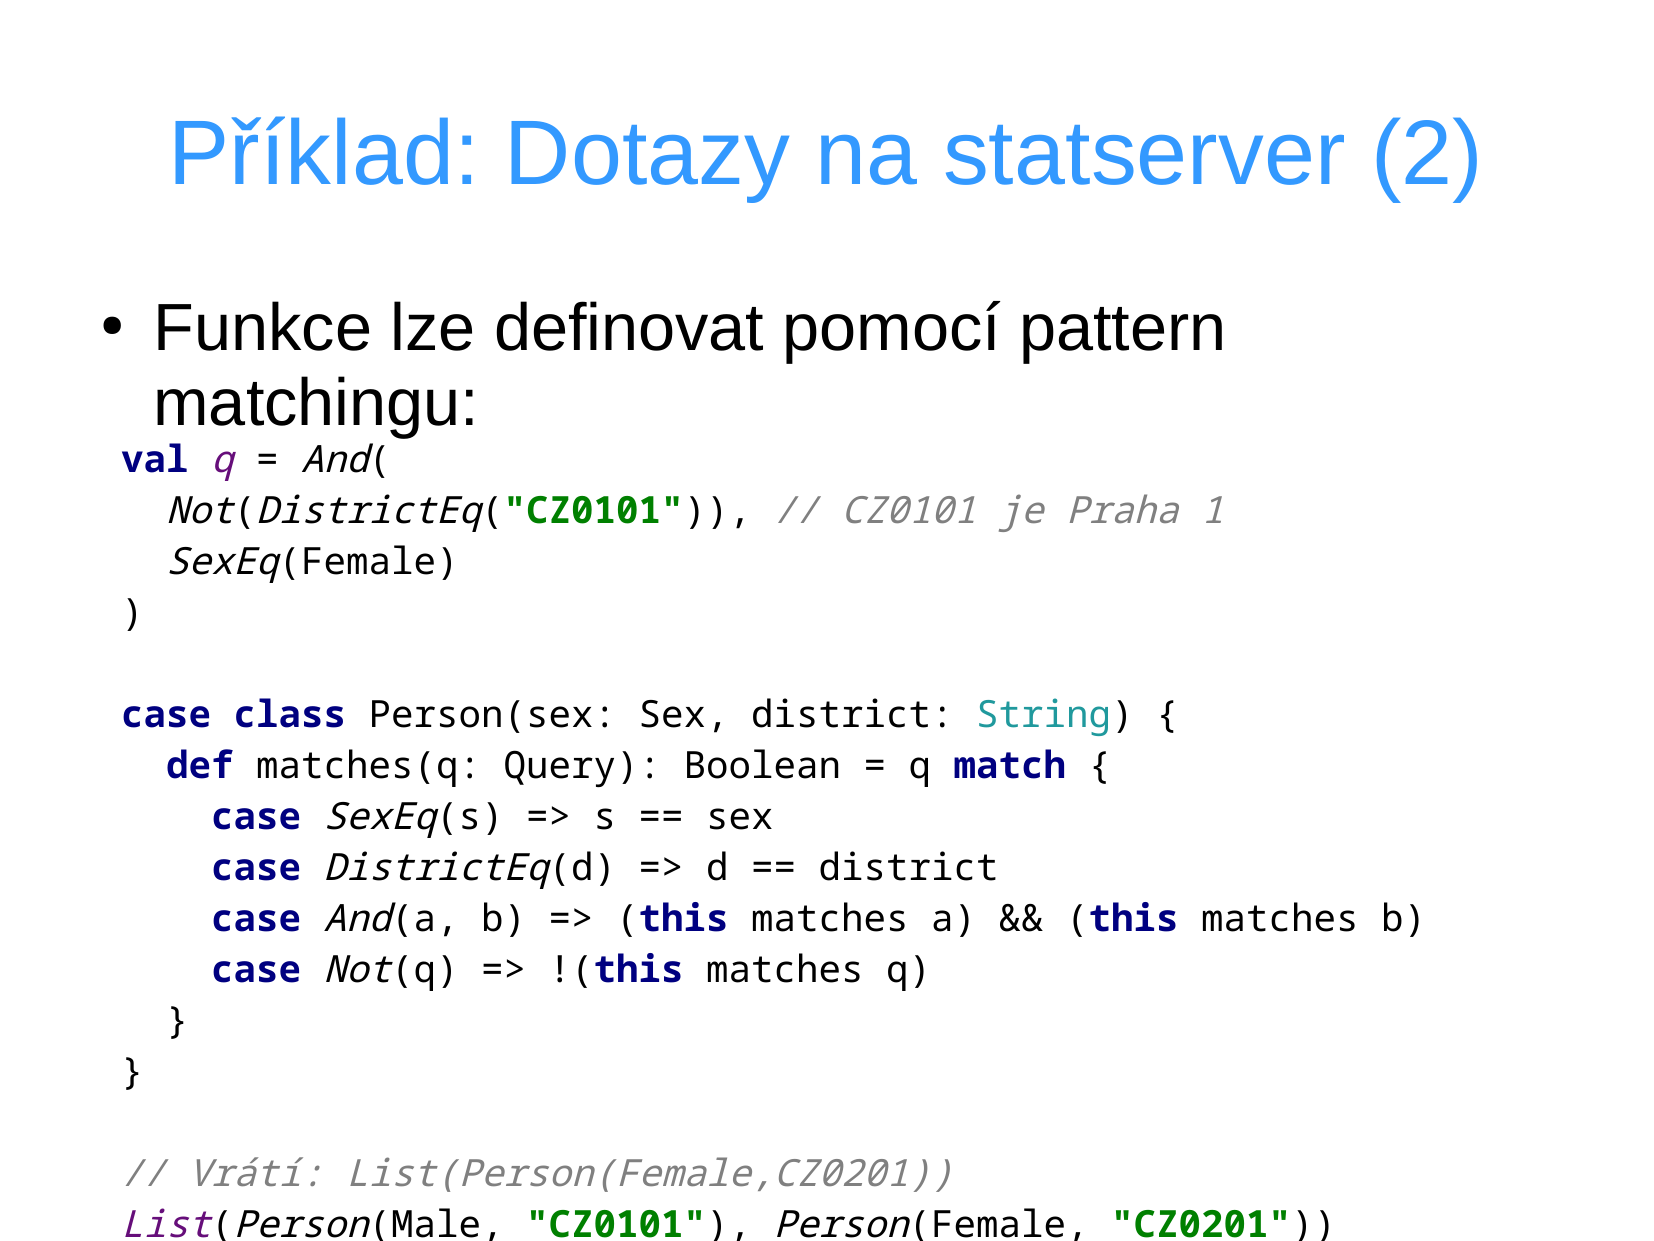

# Příklad: Dotazy na statserver (2)
Funkce lze definovat pomocí pattern matchingu:
val q = And(
 Not(DistrictEq("CZ0101")), // CZ0101 je Praha 1
 SexEq(Female)
)
case class Person(sex: Sex, district: String) {
 def matches(q: Query): Boolean = q match {
 case SexEq(s) => s == sex
 case DistrictEq(d) => d == district
 case And(a, b) => (this matches a) && (this matches b)
 case Not(q) => !(this matches q)
 }
}
// Vrátí: List(Person(Female,CZ0201))
List(Person(Male, "CZ0101"), Person(Female, "CZ0201"))
 .filter(_ matches q)